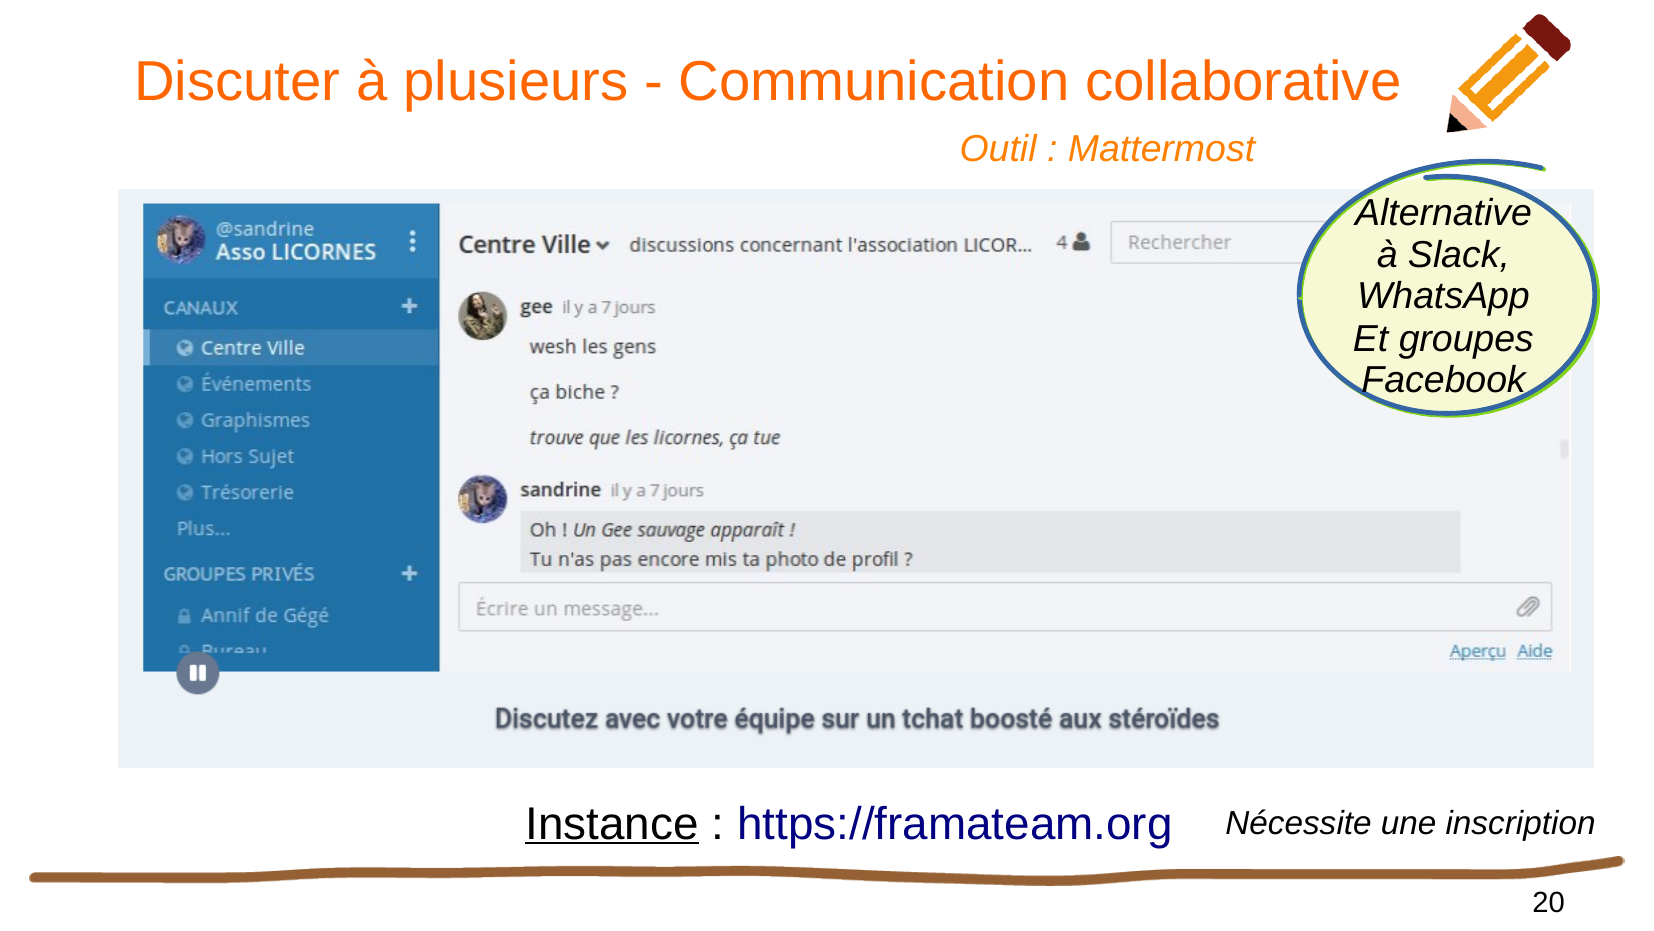

# Discuter à plusieurs - Communication collaborative
Outil : Mattermost
Alternative
à Slack,
WhatsApp
Et groupes Facebook
Instance : https://framateam.org
Nécessite une inscription
20